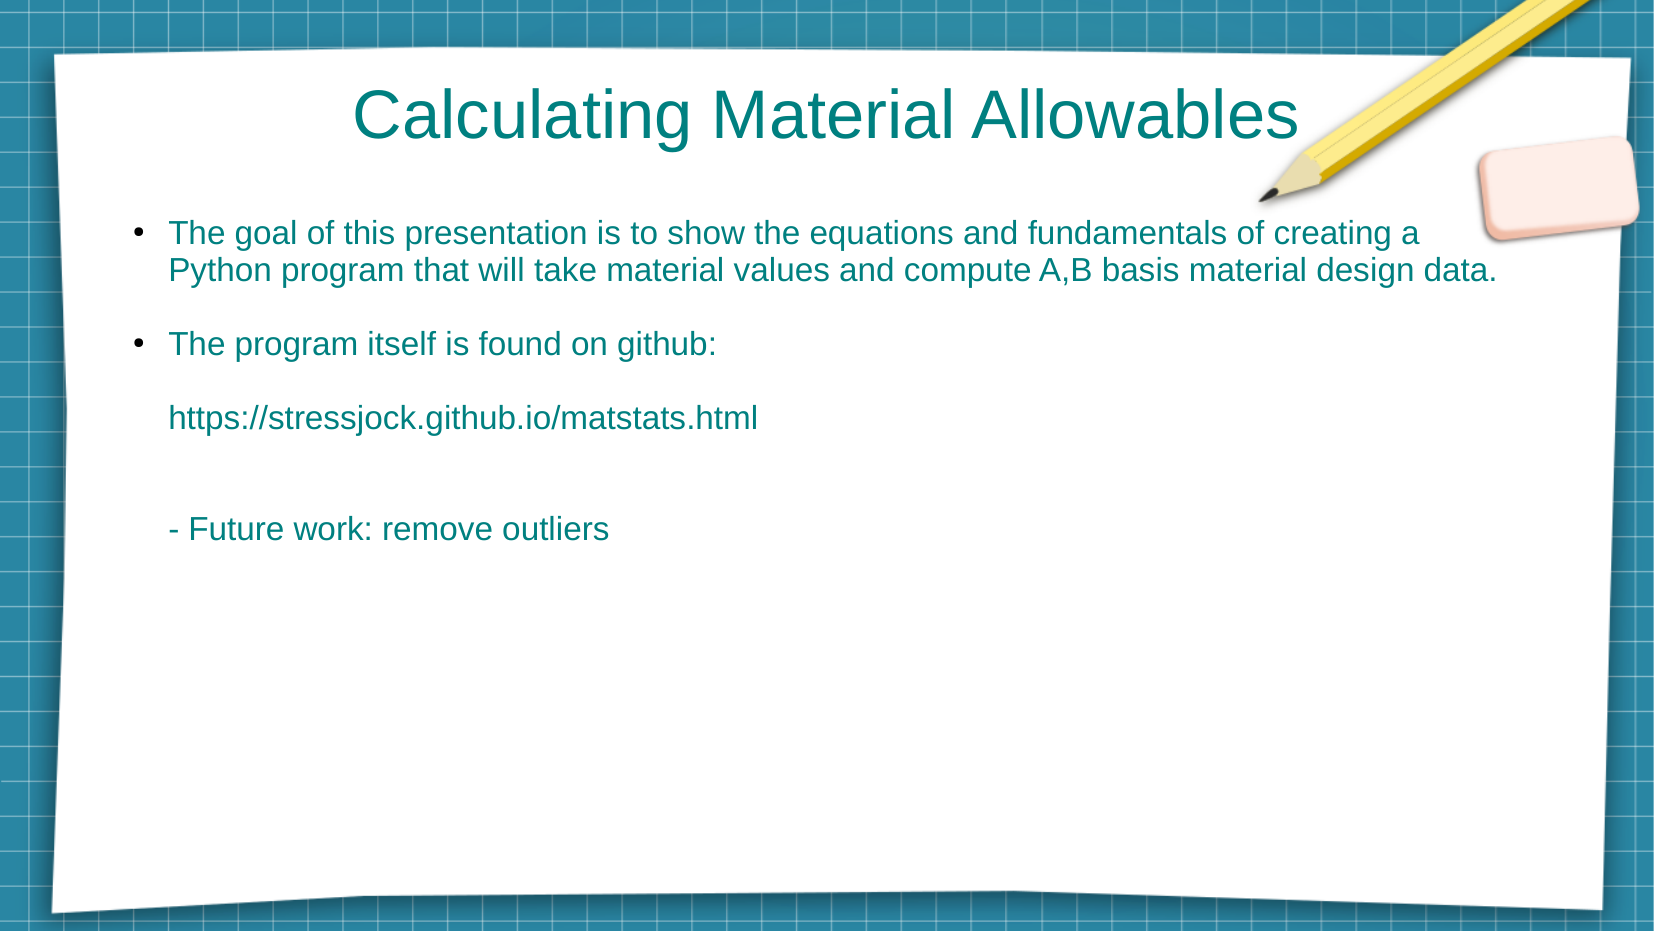

# Calculating Material Allowables
The goal of this presentation is to show the equations and fundamentals of creating a Python program that will take material values and compute A,B basis material design data.
The program itself is found on github:
https://stressjock.github.io/matstats.html
- Future work: remove outliers
m